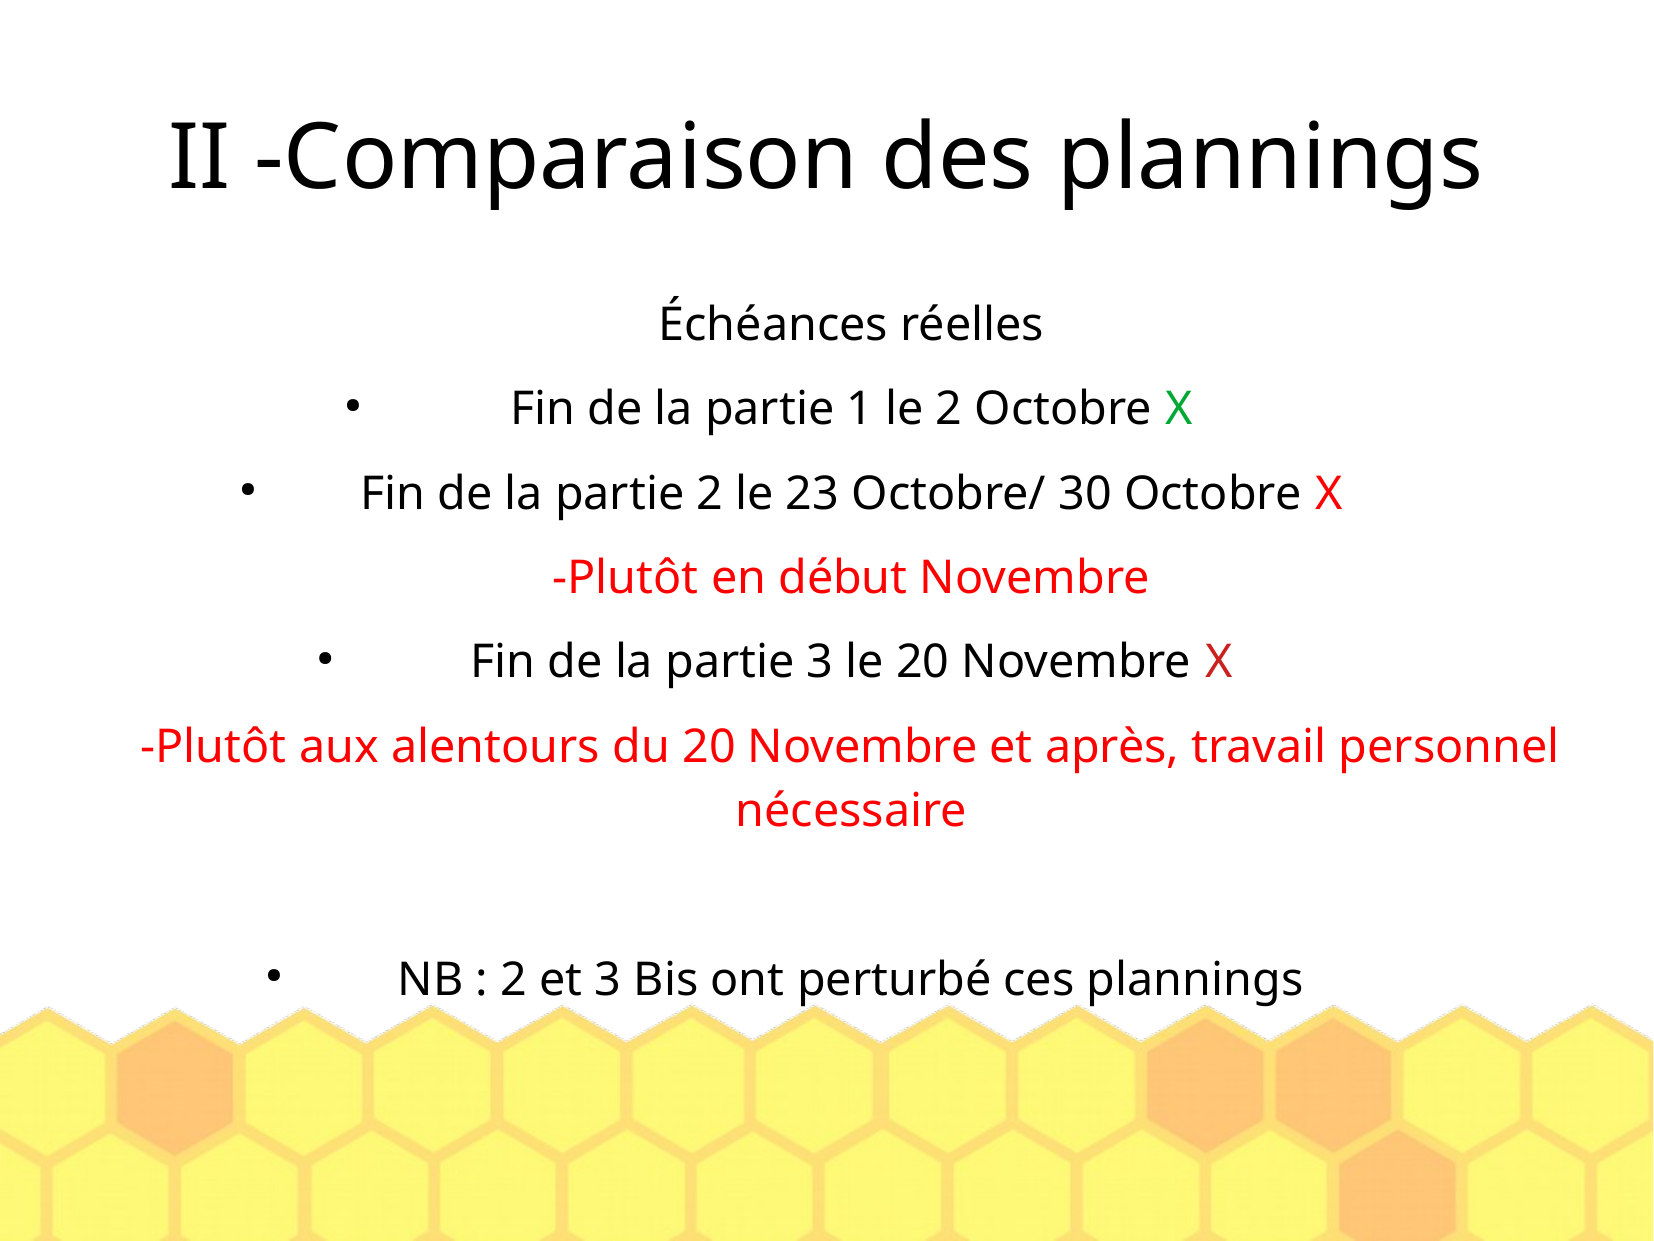

# II -Comparaison des plannings
Échéances réelles
Fin de la partie 1 le 2 Octobre X
Fin de la partie 2 le 23 Octobre/ 30 Octobre X
-Plutôt en début Novembre
Fin de la partie 3 le 20 Novembre X
-Plutôt aux alentours du 20 Novembre et après, travail personnel nécessaire
NB : 2 et 3 Bis ont perturbé ces plannings